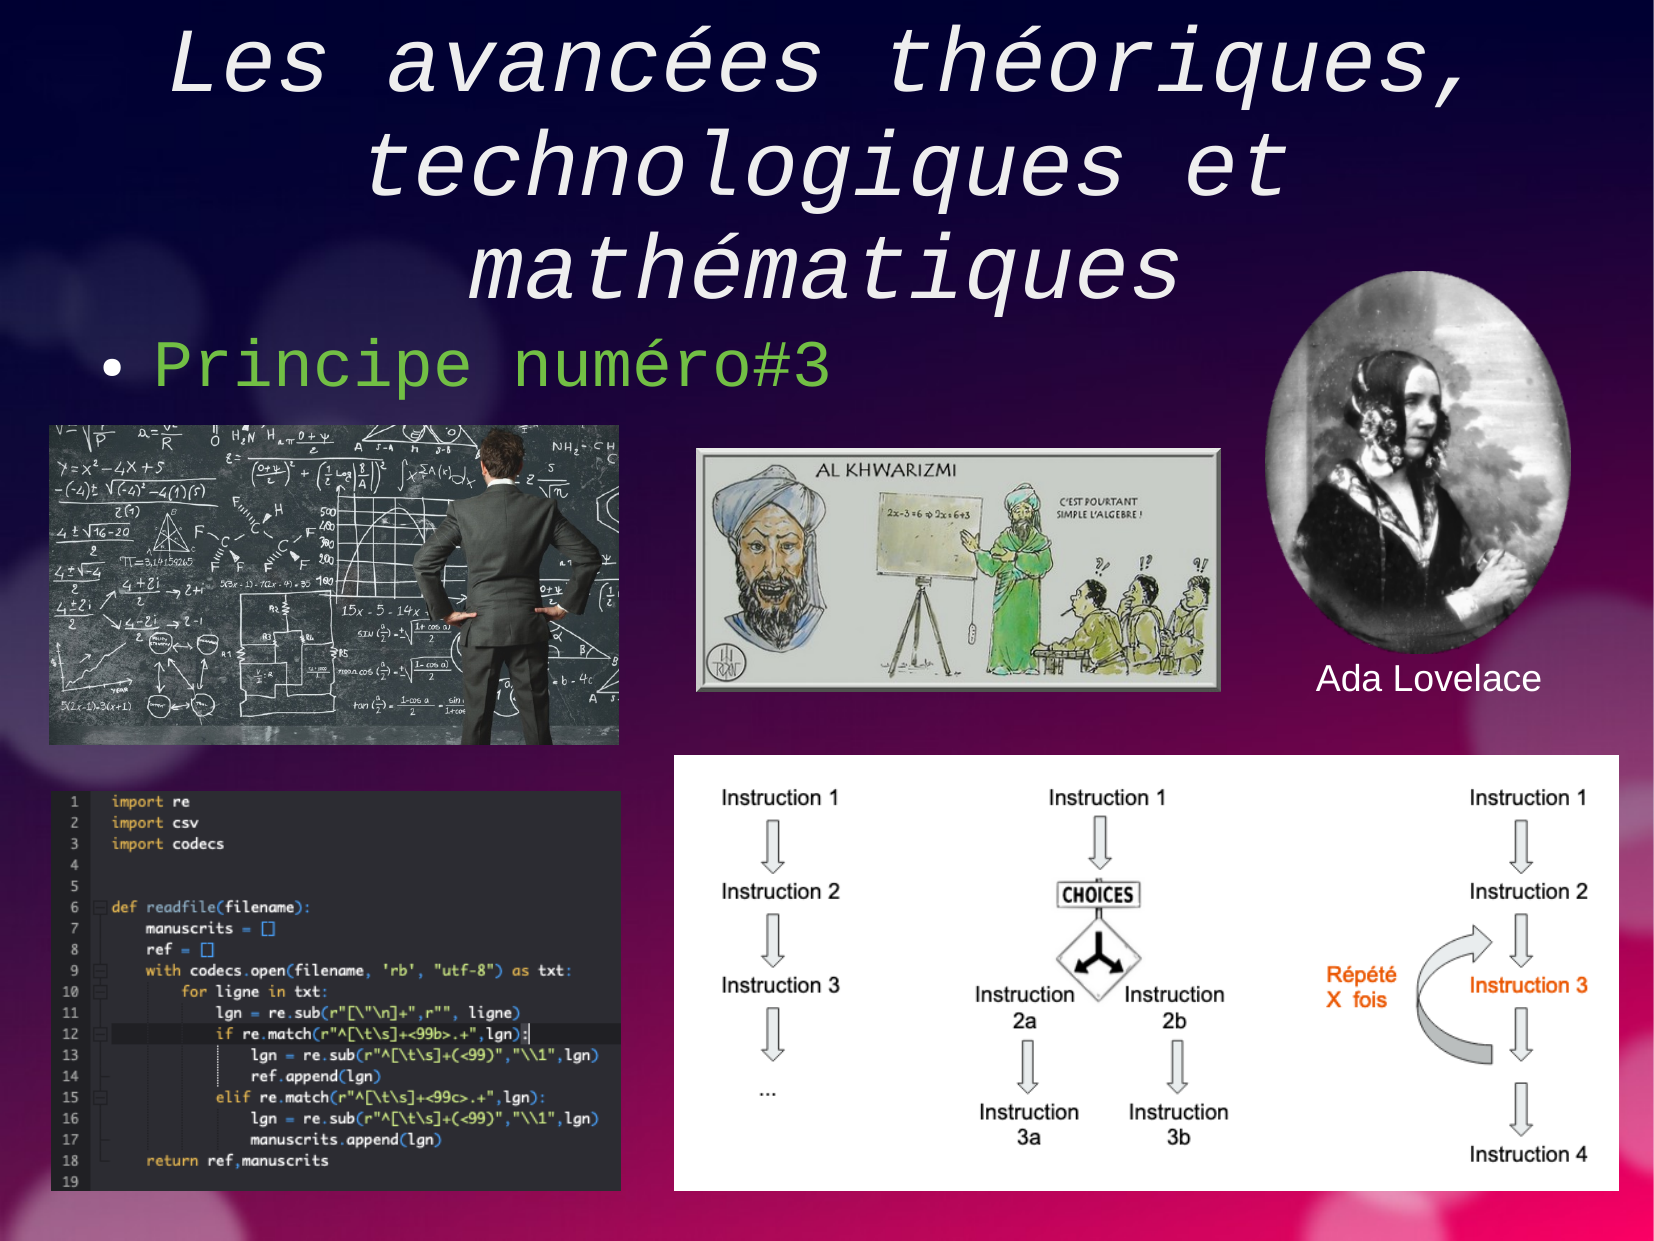

# Les avancées théoriques, technologiques et mathématiques
Principe numéro#3
Ada Lovelace